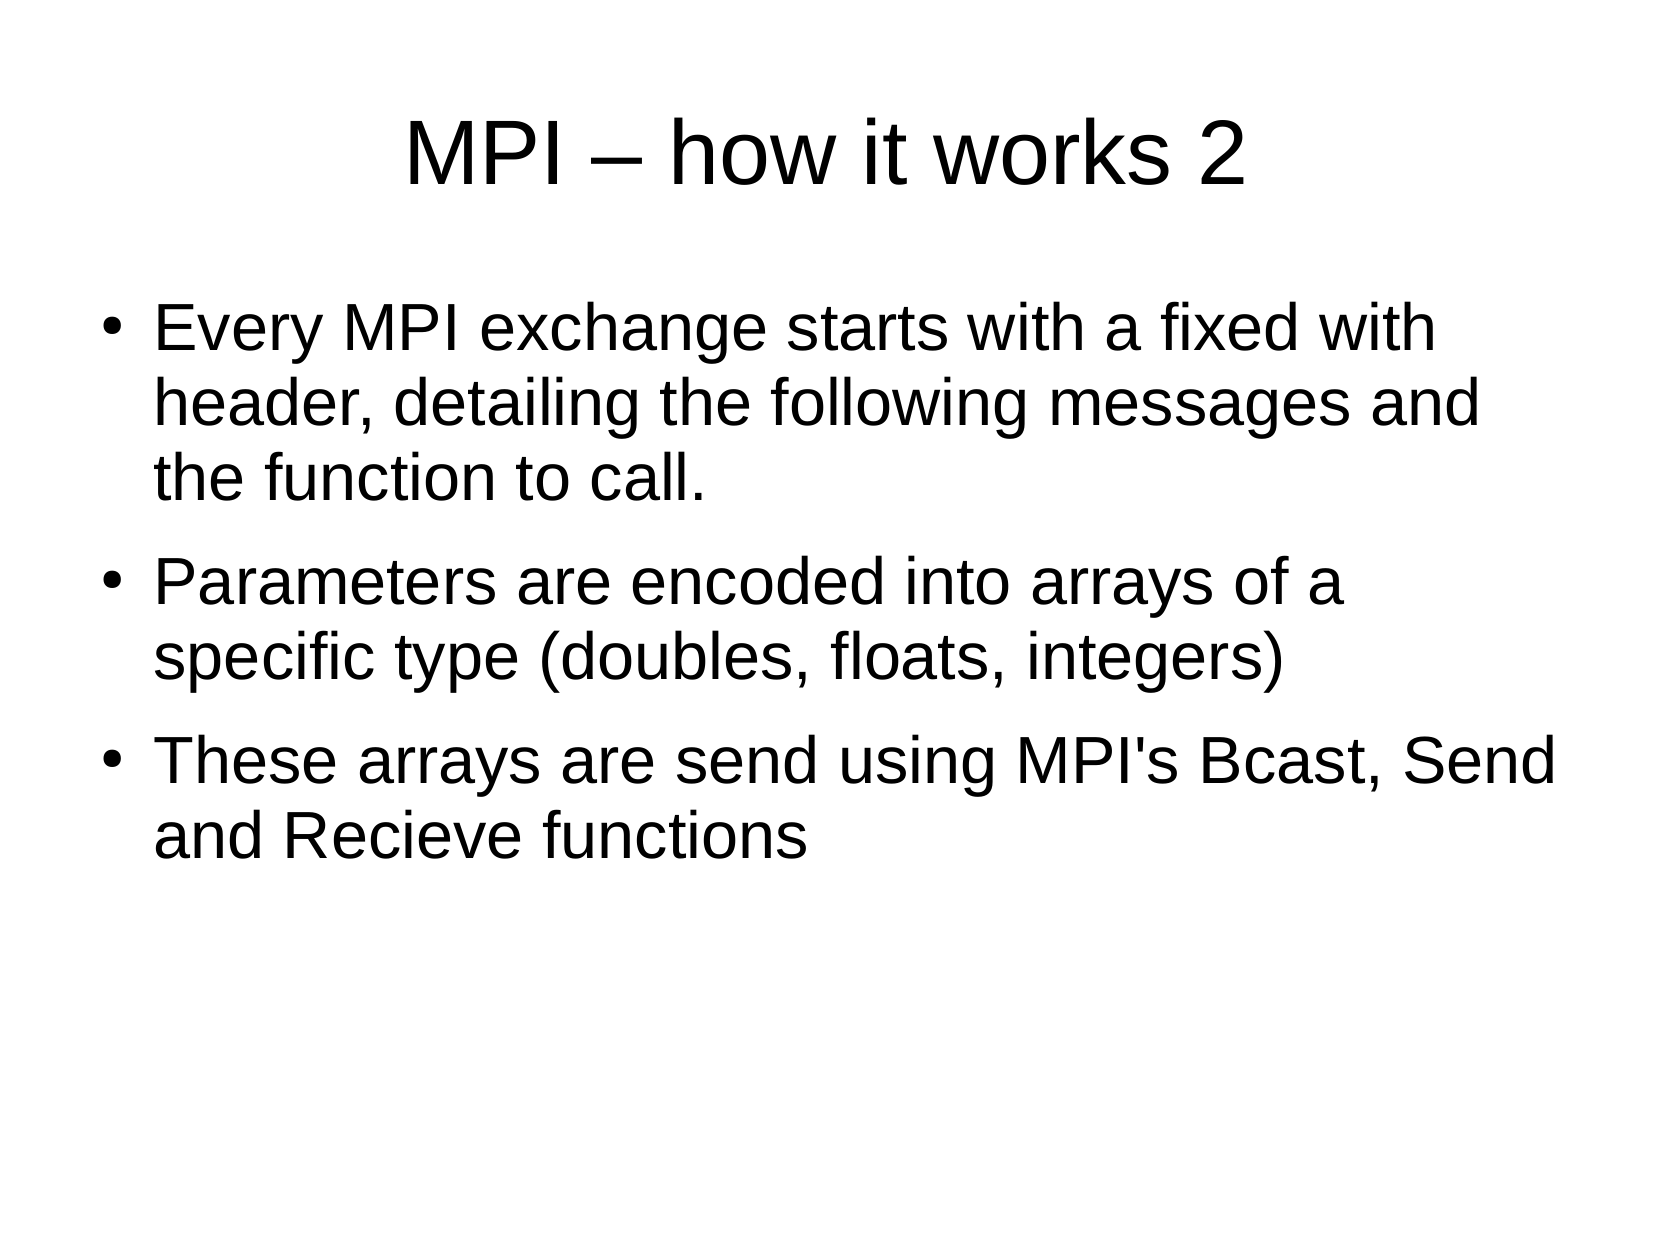

# MPI – how it works 2
Every MPI exchange starts with a fixed with header, detailing the following messages and the function to call.
Parameters are encoded into arrays of a specific type (doubles, floats, integers)
These arrays are send using MPI's Bcast, Send and Recieve functions